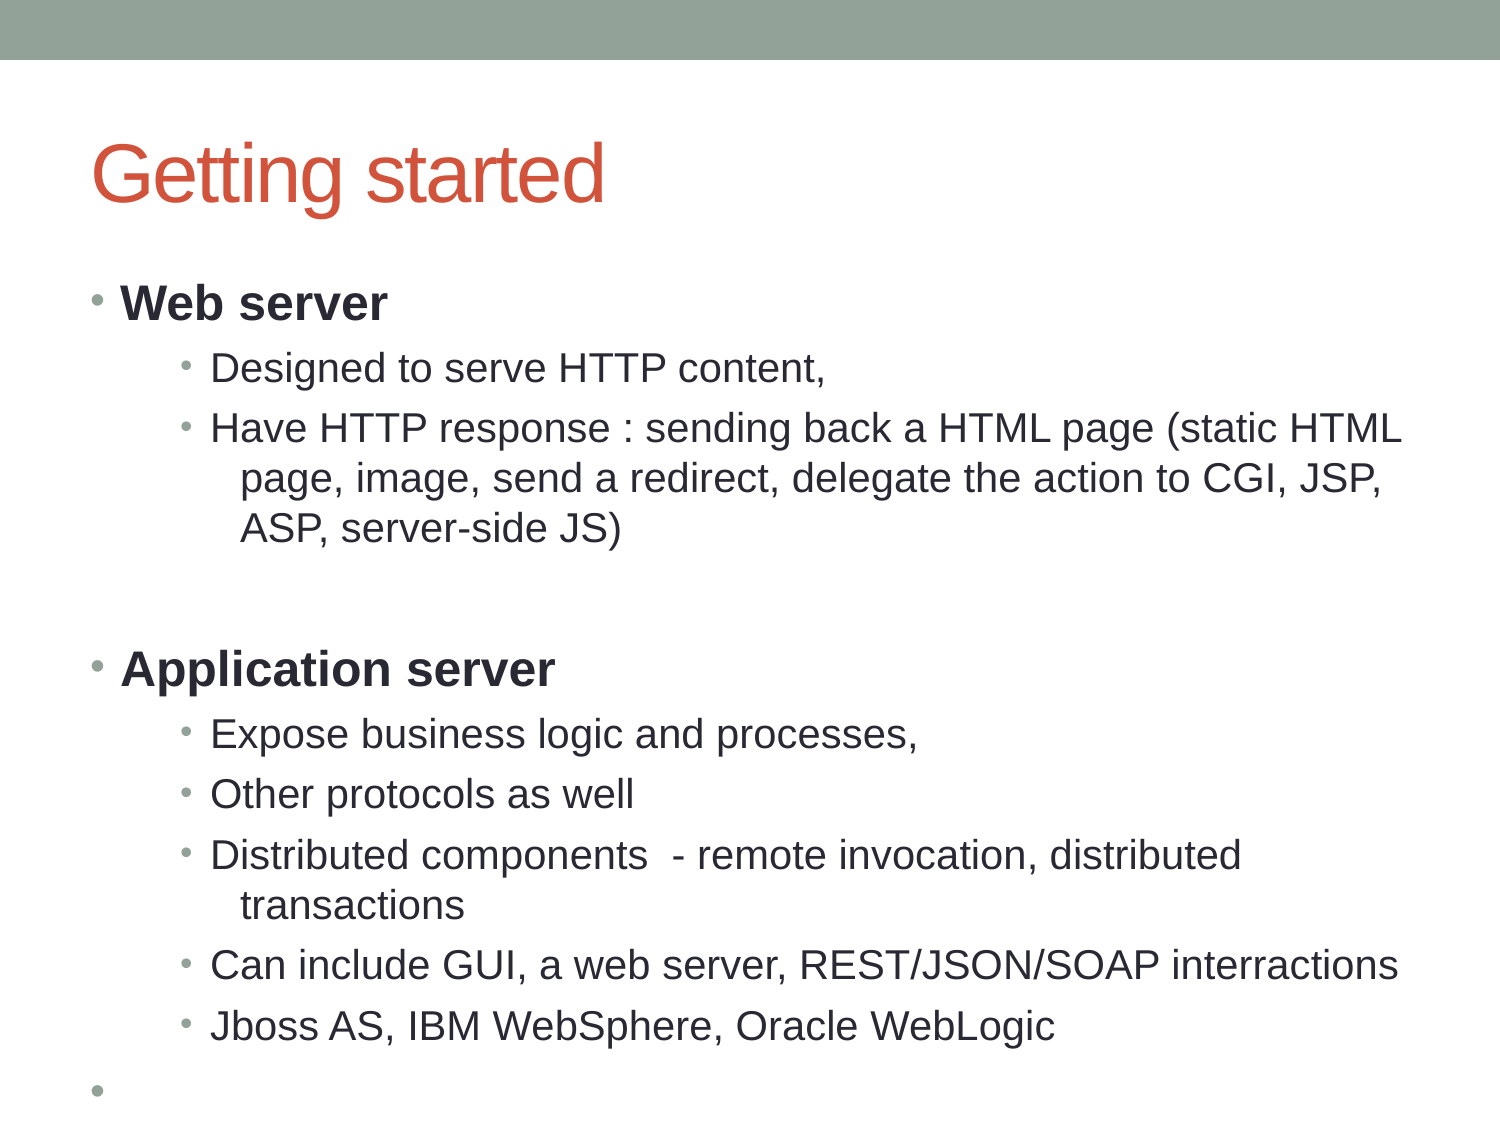

# Getting started
Web server
Designed to serve HTTP content,
Have HTTP response : sending back a HTML page (static HTML page, image, send a redirect, delegate the action to CGI, JSP, ASP, server-side JS)
Application server
Expose business logic and processes,
Other protocols as well
Distributed components - remote invocation, distributed transactions
Can include GUI, a web server, REST/JSON/SOAP interractions
Jboss AS, IBM WebSphere, Oracle WebLogic